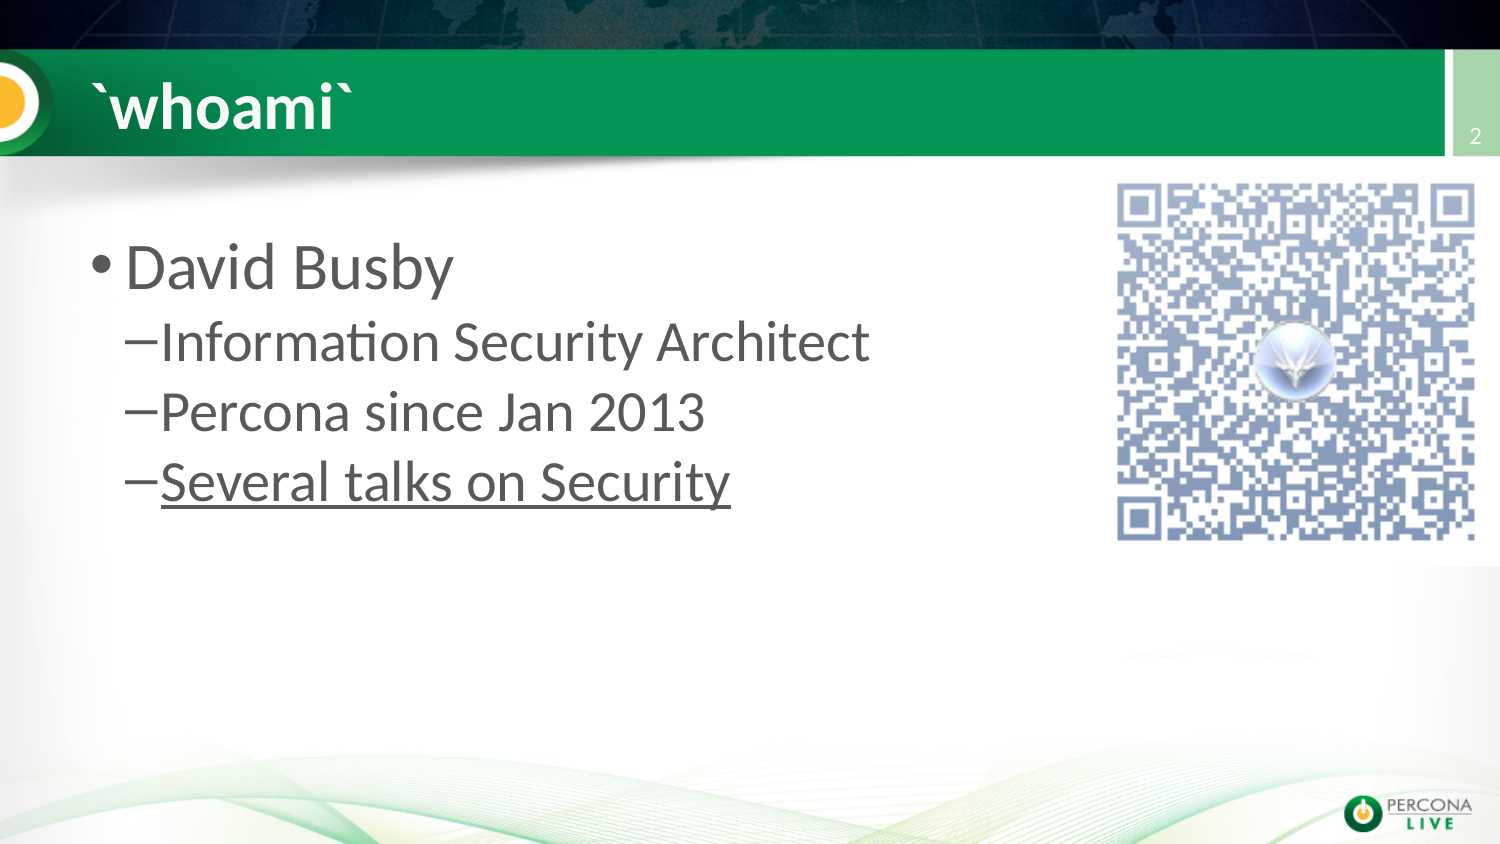

`whoami`
David Busby
Information Security Architect
Percona since Jan 2013
Several talks on Security